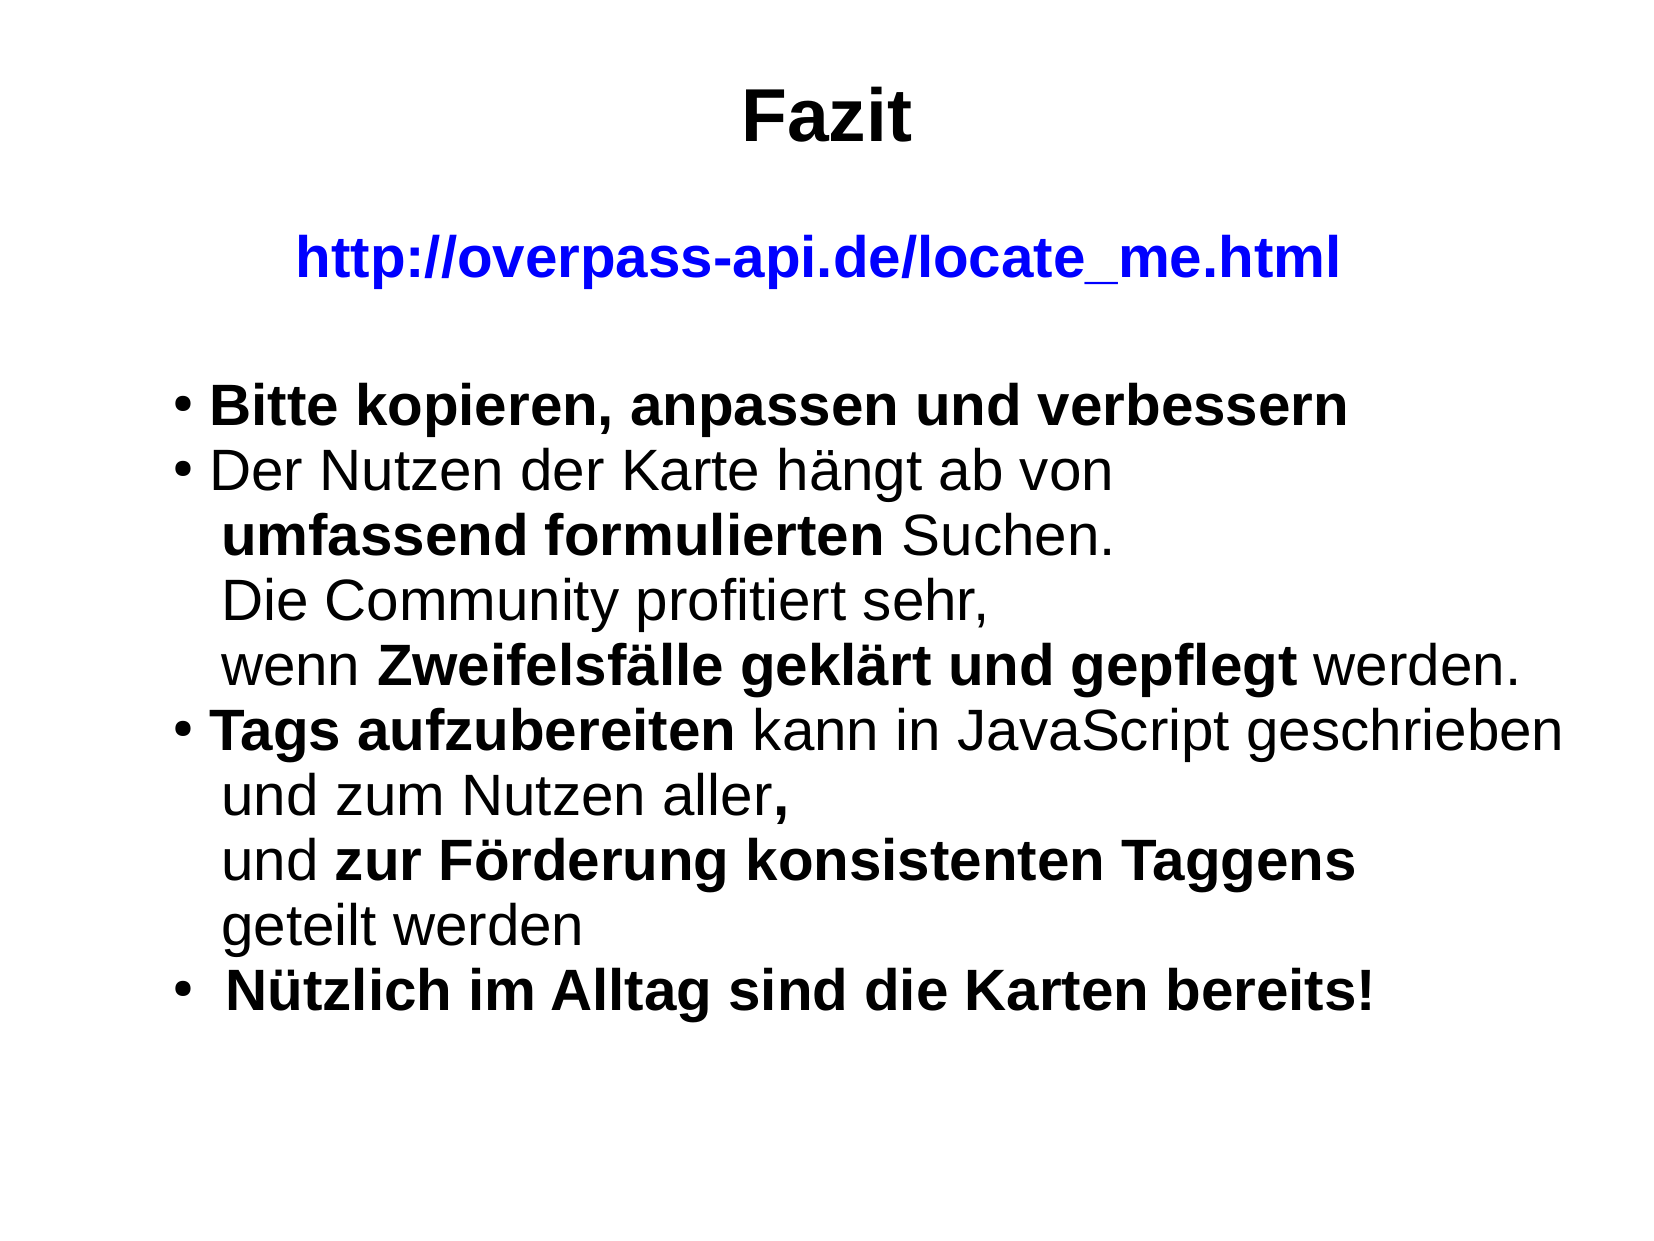

Fazit
http://overpass-api.de/locate_me.html
 Bitte kopieren, anpassen und verbessern
 Der Nutzen der Karte hängt ab von
 umfassend formulierten Suchen.
 Die Community profitiert sehr,
 wenn Zweifelsfälle geklärt und gepflegt werden.
 Tags aufzubereiten kann in JavaScript geschrieben
 und zum Nutzen aller,
 und zur Förderung konsistenten Taggens
 geteilt werden
 Nützlich im Alltag sind die Karten bereits!